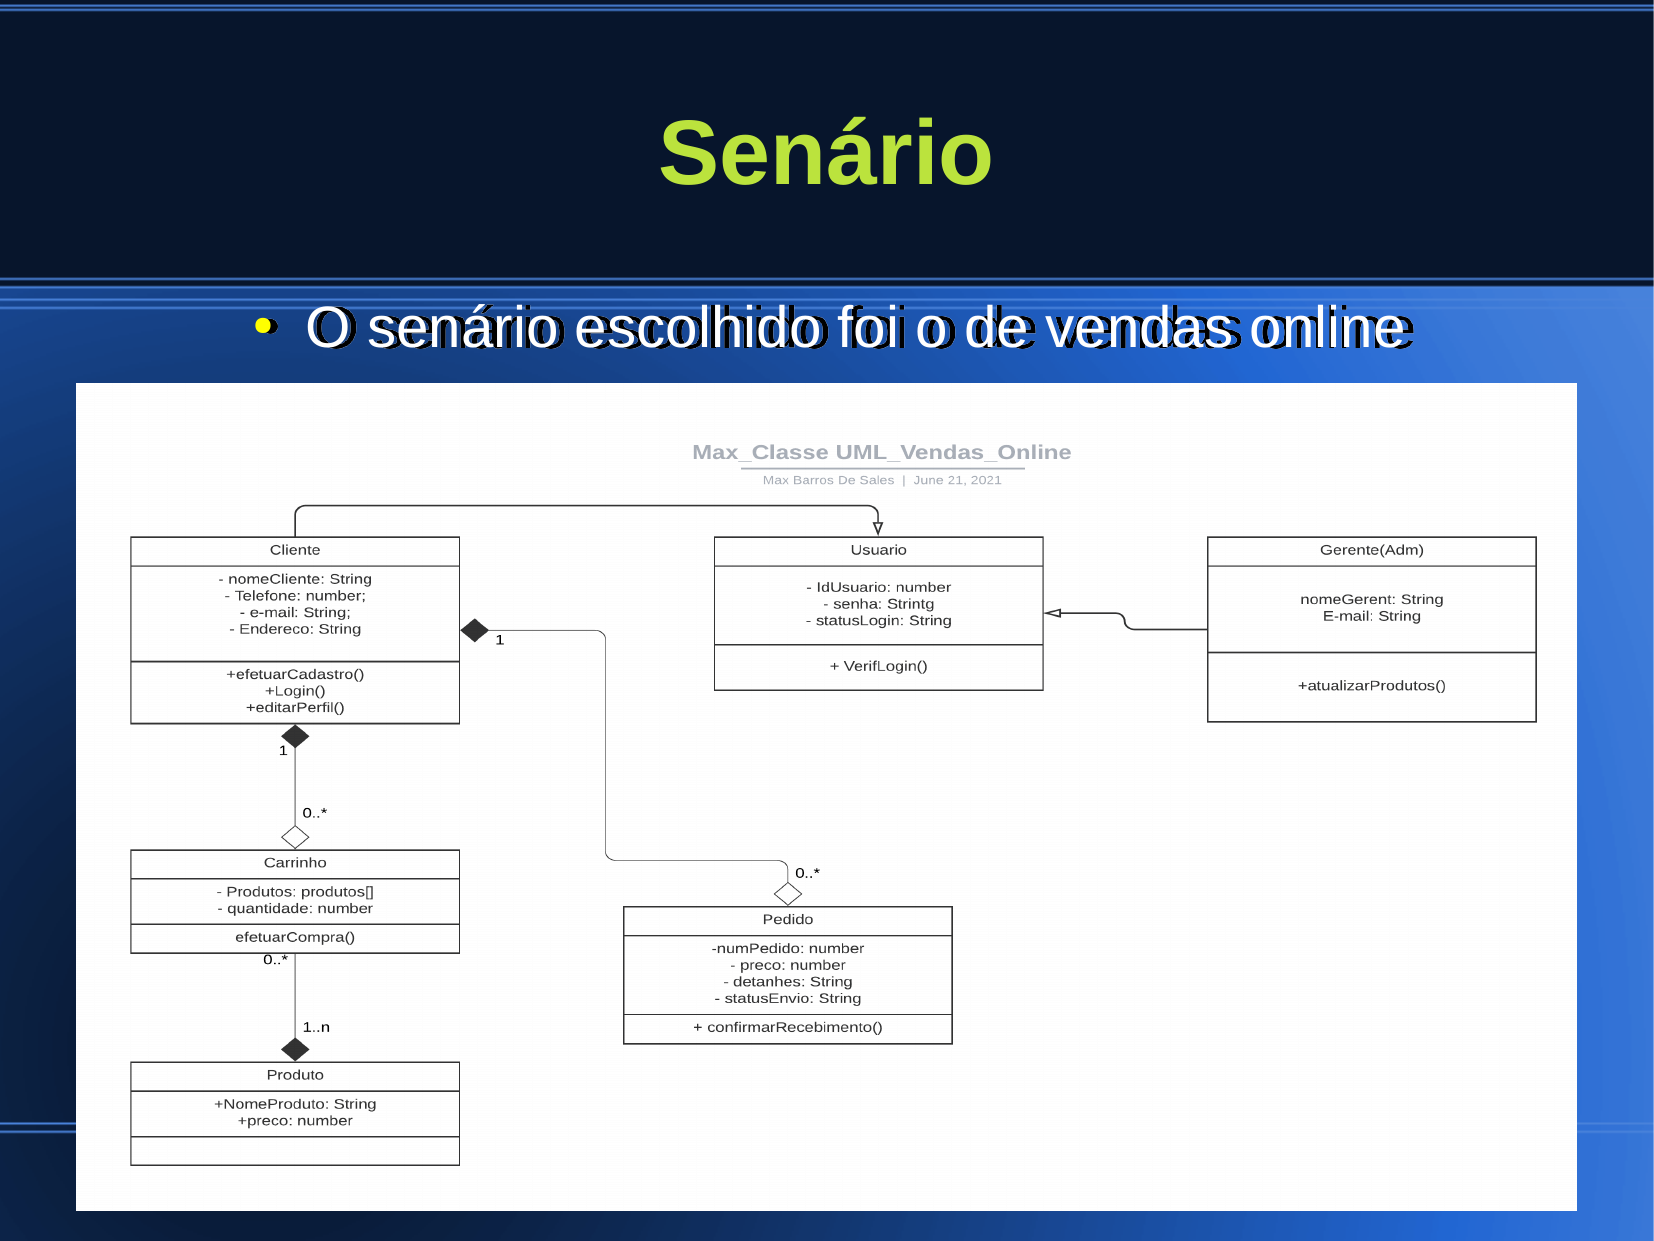

# Senário
O senário escolhido foi o de vendas online